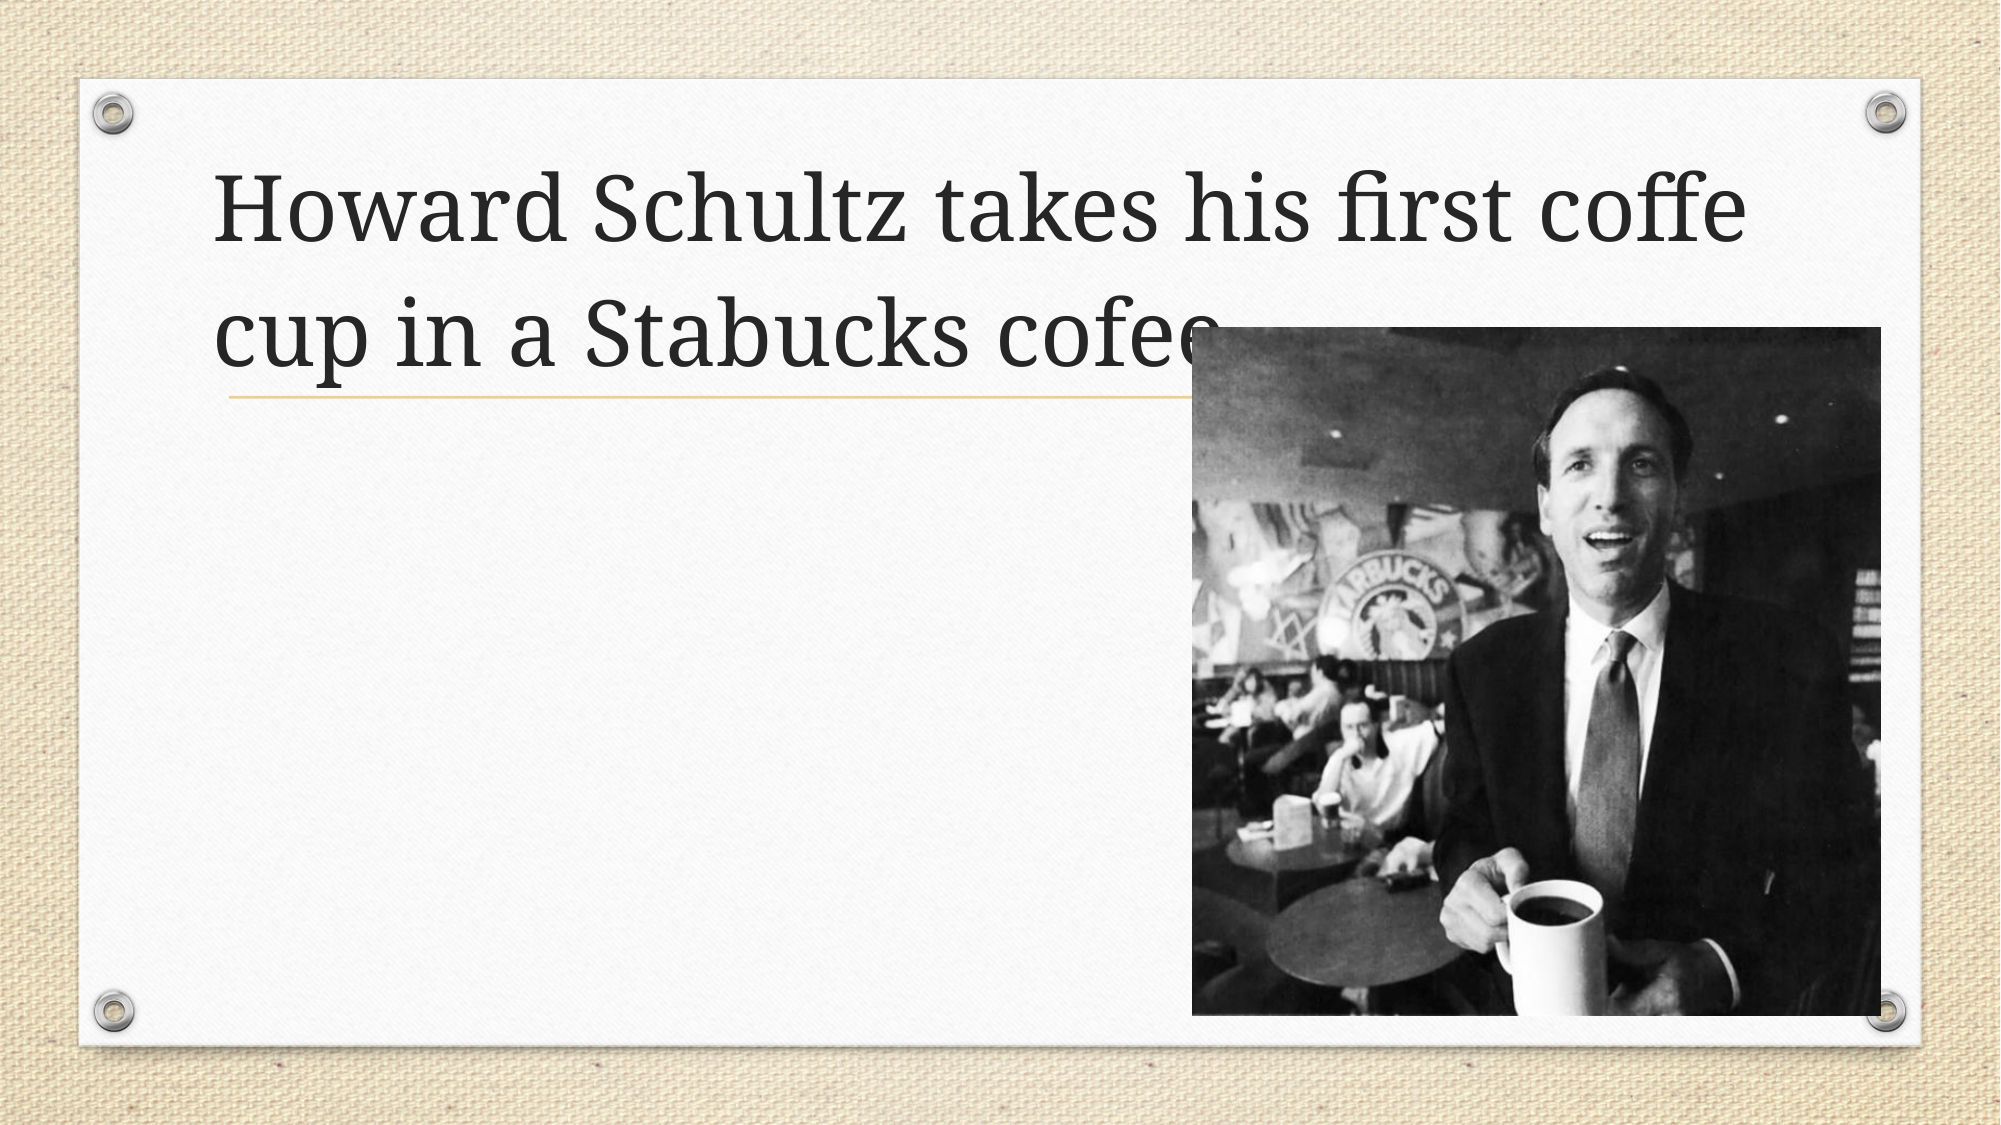

# Howard Schultz takes his first coffe cup in a Stabucks cofee